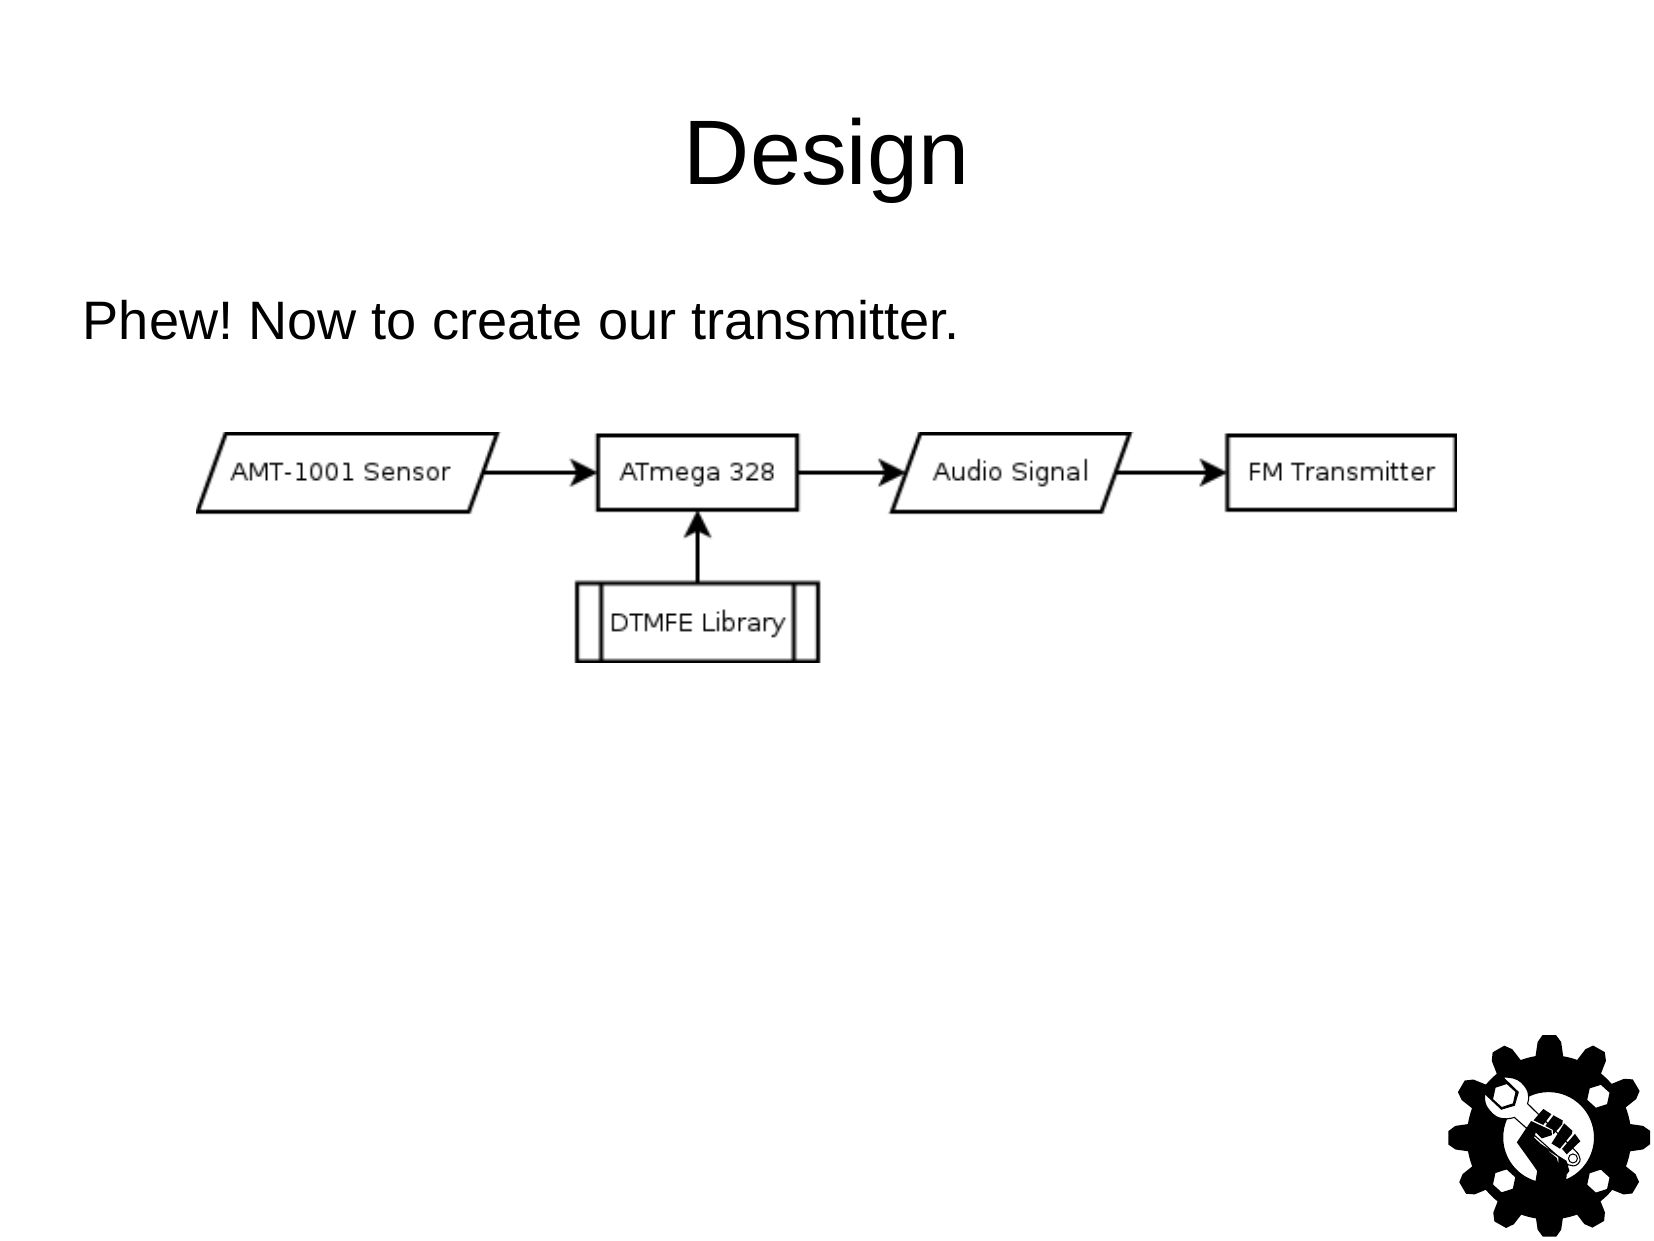

# Design
Phew! Now to create our transmitter.